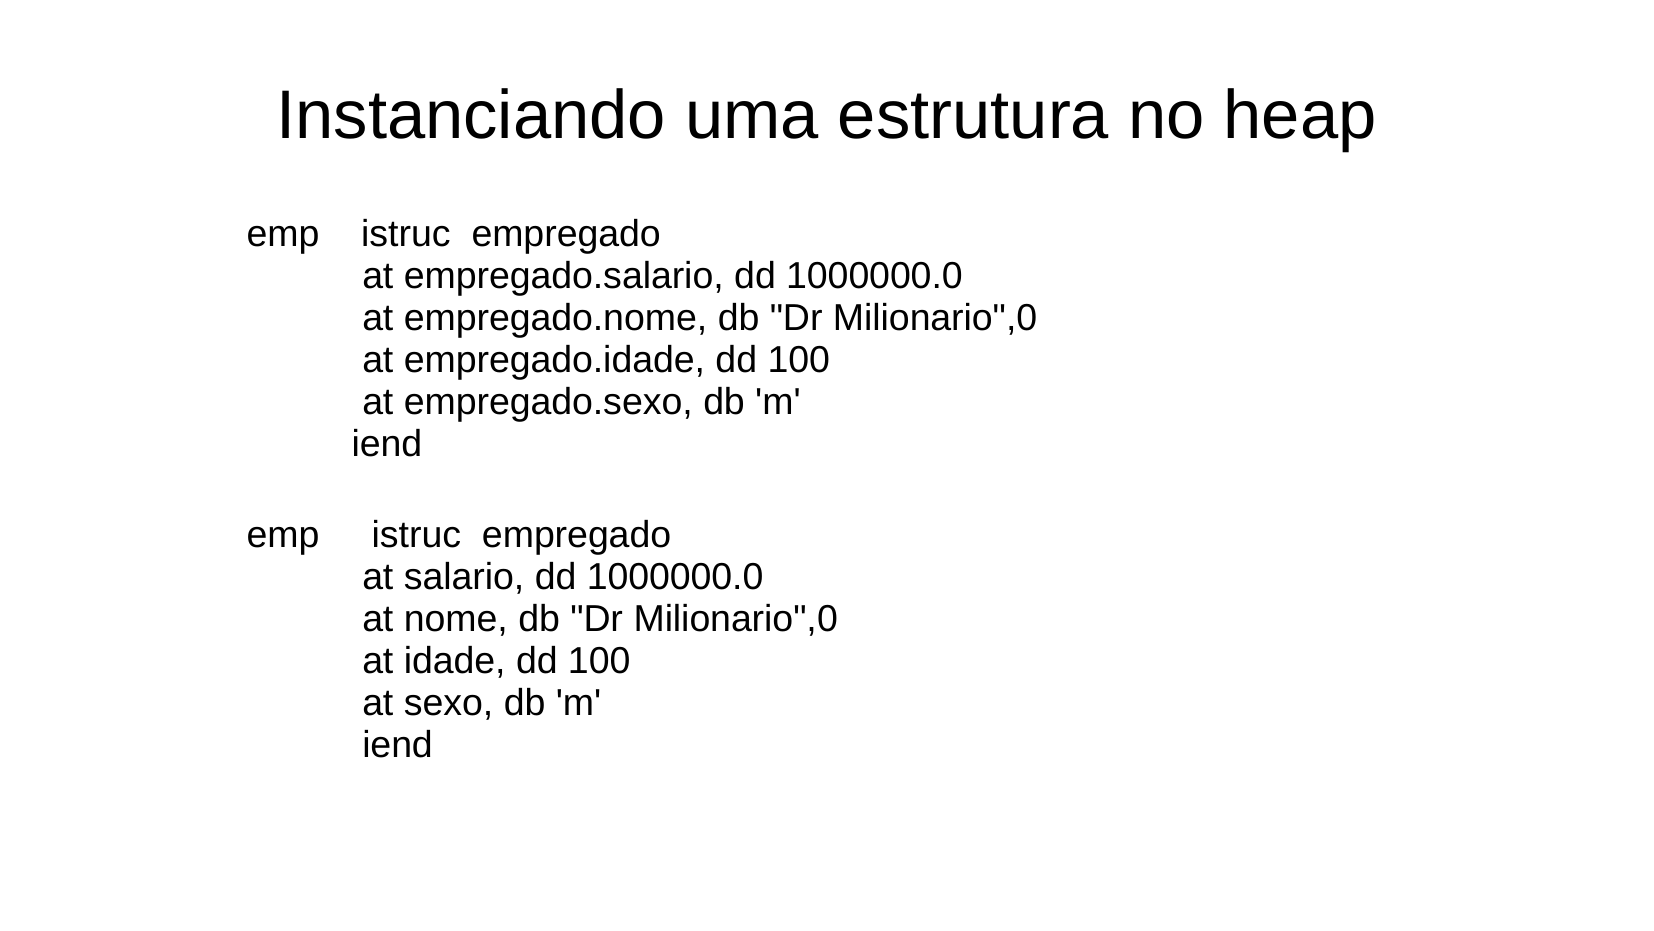

# Instanciando uma estrutura no heap
 emp istruc empregado
 at empregado.salario, dd 1000000.0
 at empregado.nome, db "Dr Milionario",0
 at empregado.idade, dd 100
 at empregado.sexo, db 'm'
 iend
 emp istruc empregado
 at salario, dd 1000000.0
 at nome, db "Dr Milionario",0
 at idade, dd 100
 at sexo, db 'm'
 iend